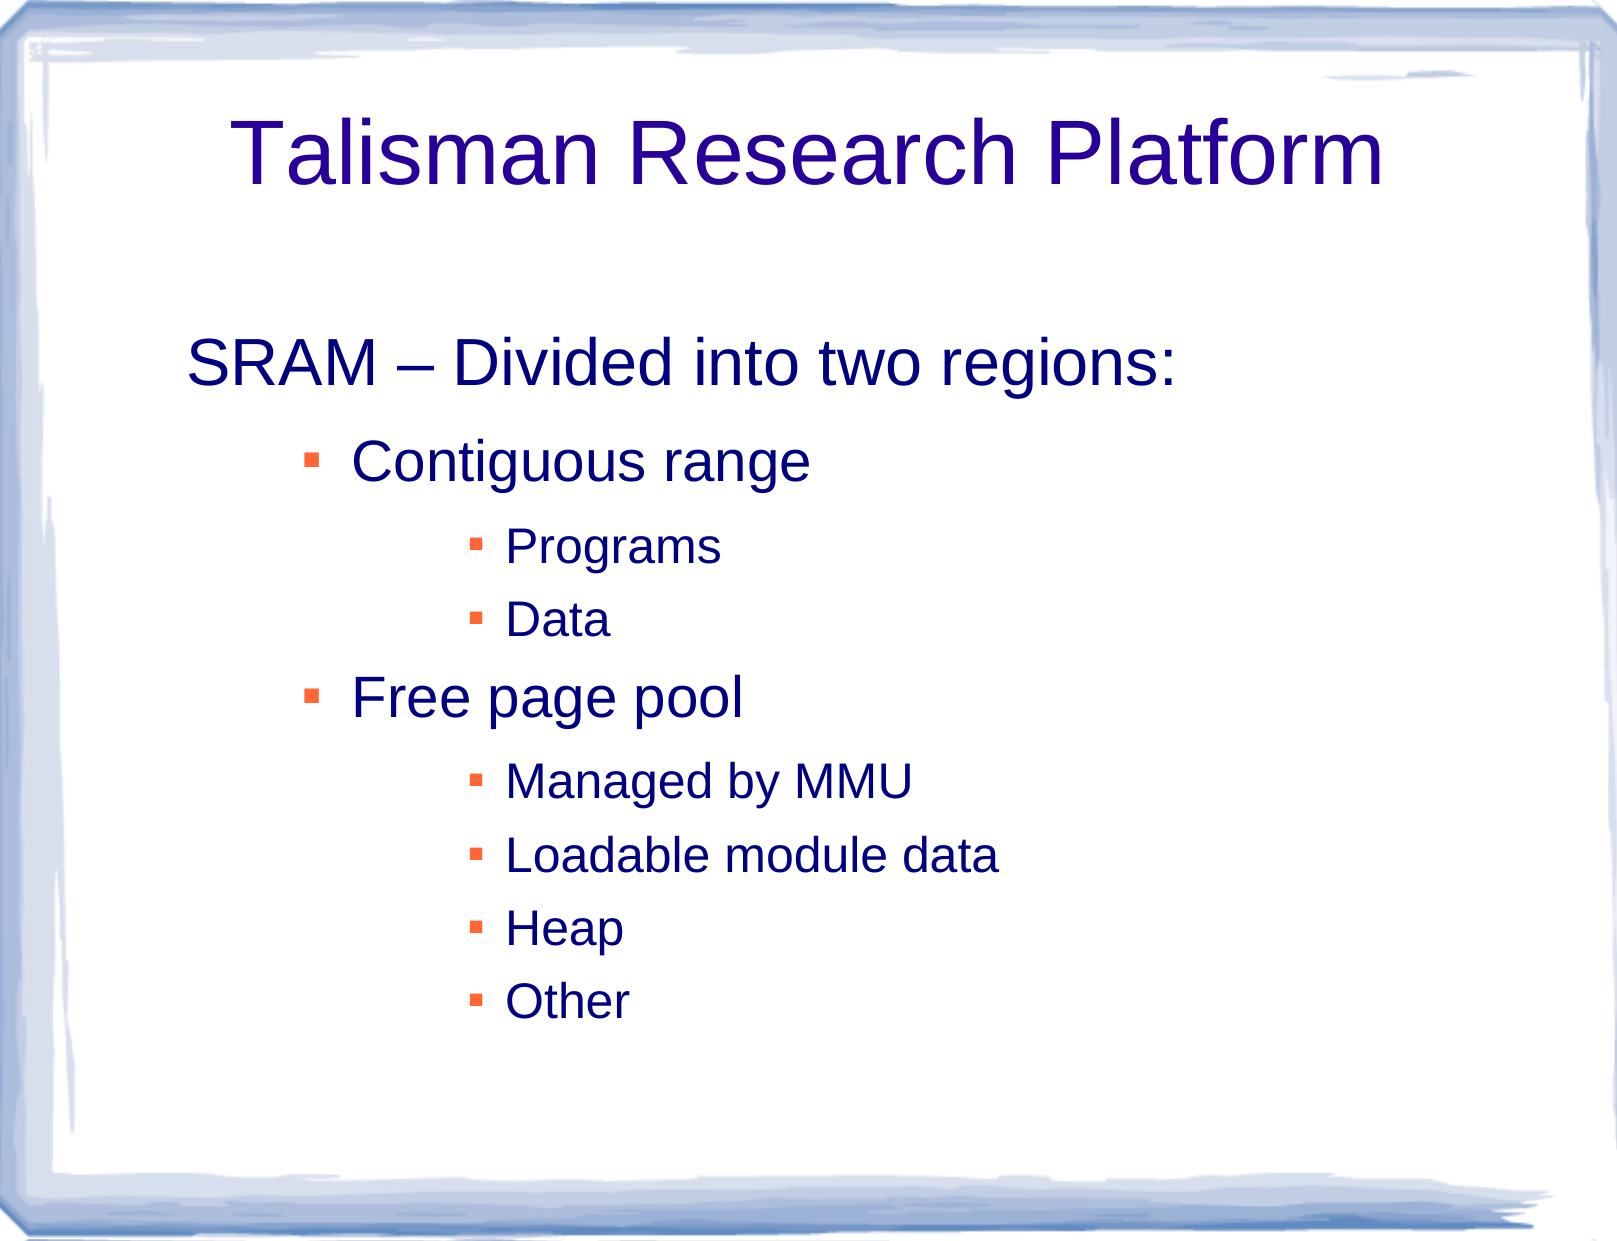

# Talisman Research Platform
SRAM – Divided into two regions:
Contiguous range
Programs
Data
Free page pool
Managed by MMU
Loadable module data
Heap
Other